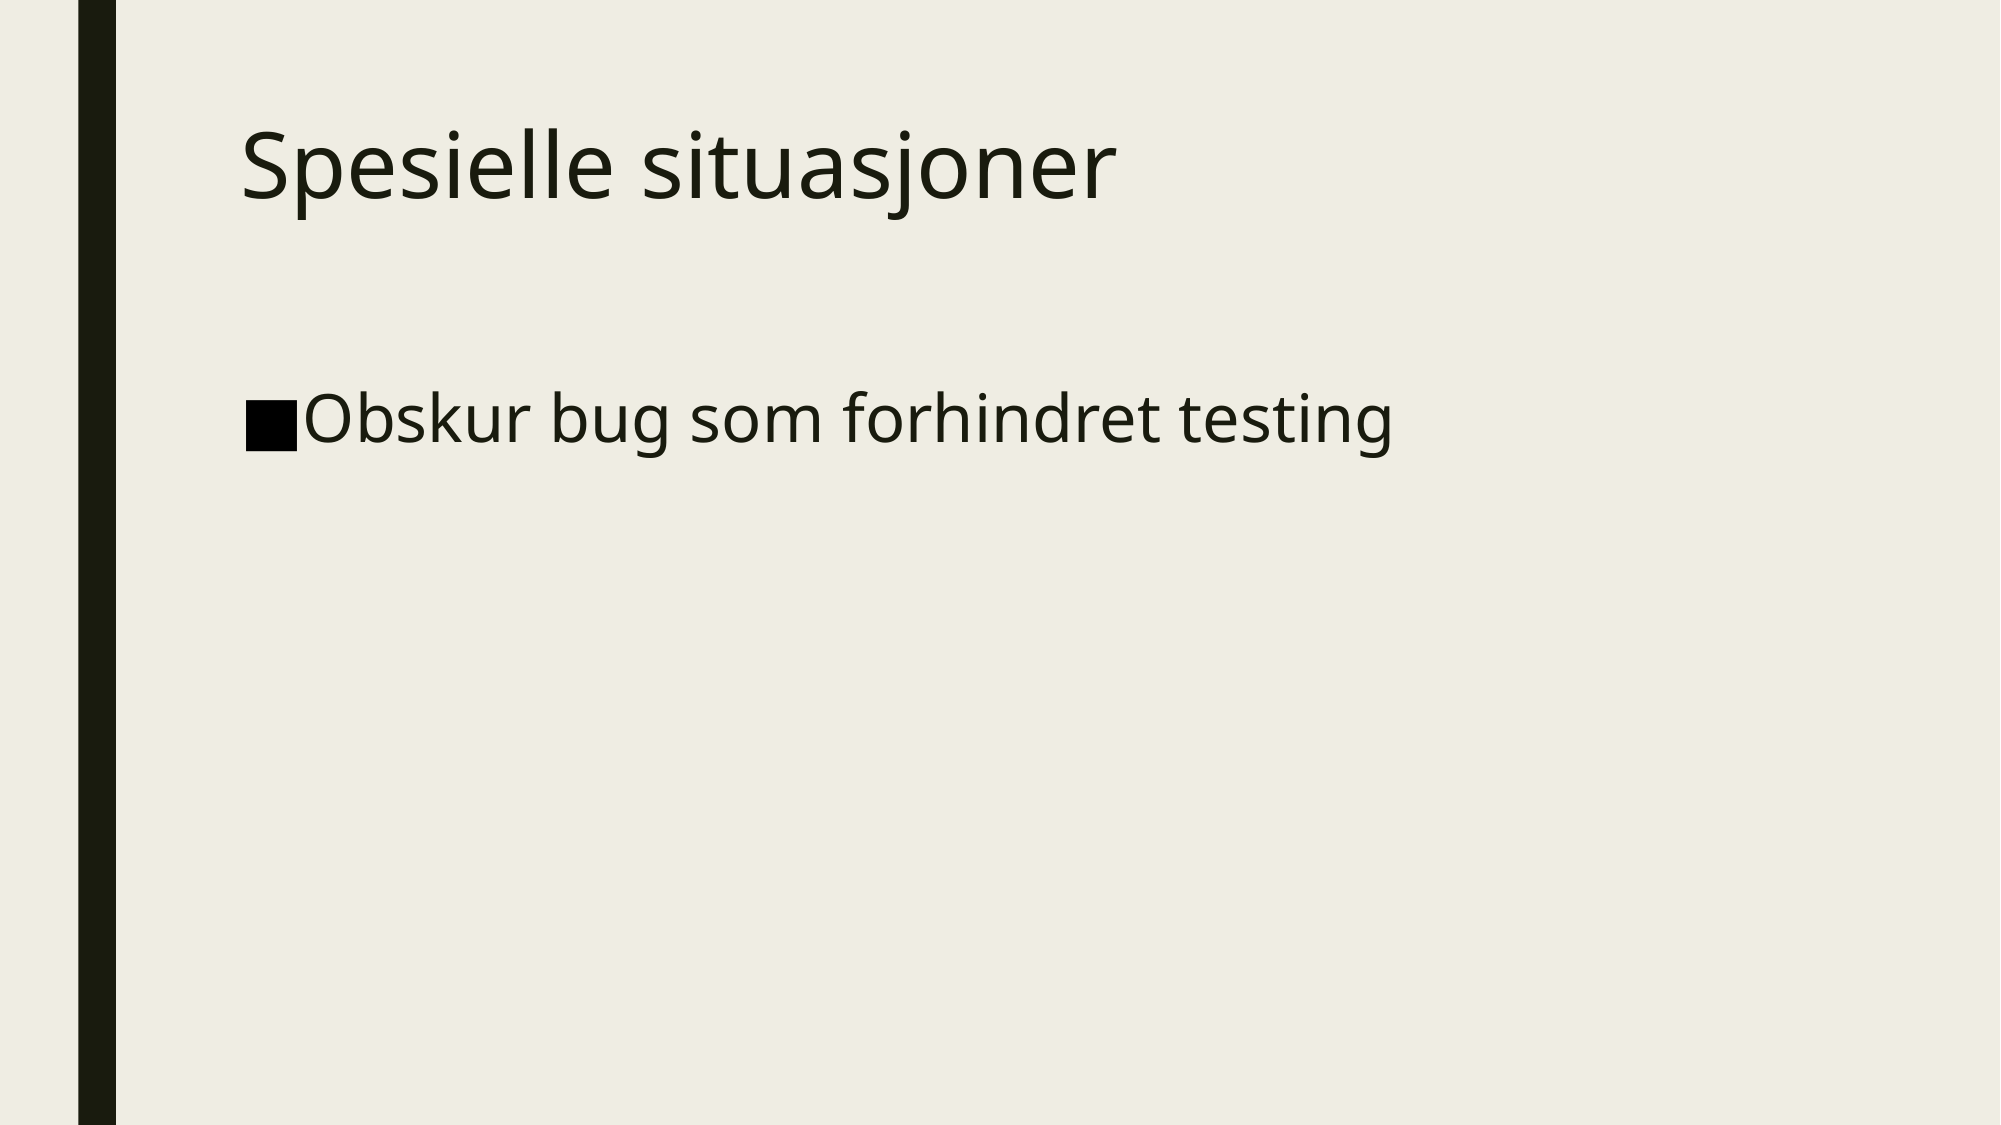

# Spesielle situasjoner
Obskur bug som forhindret testing